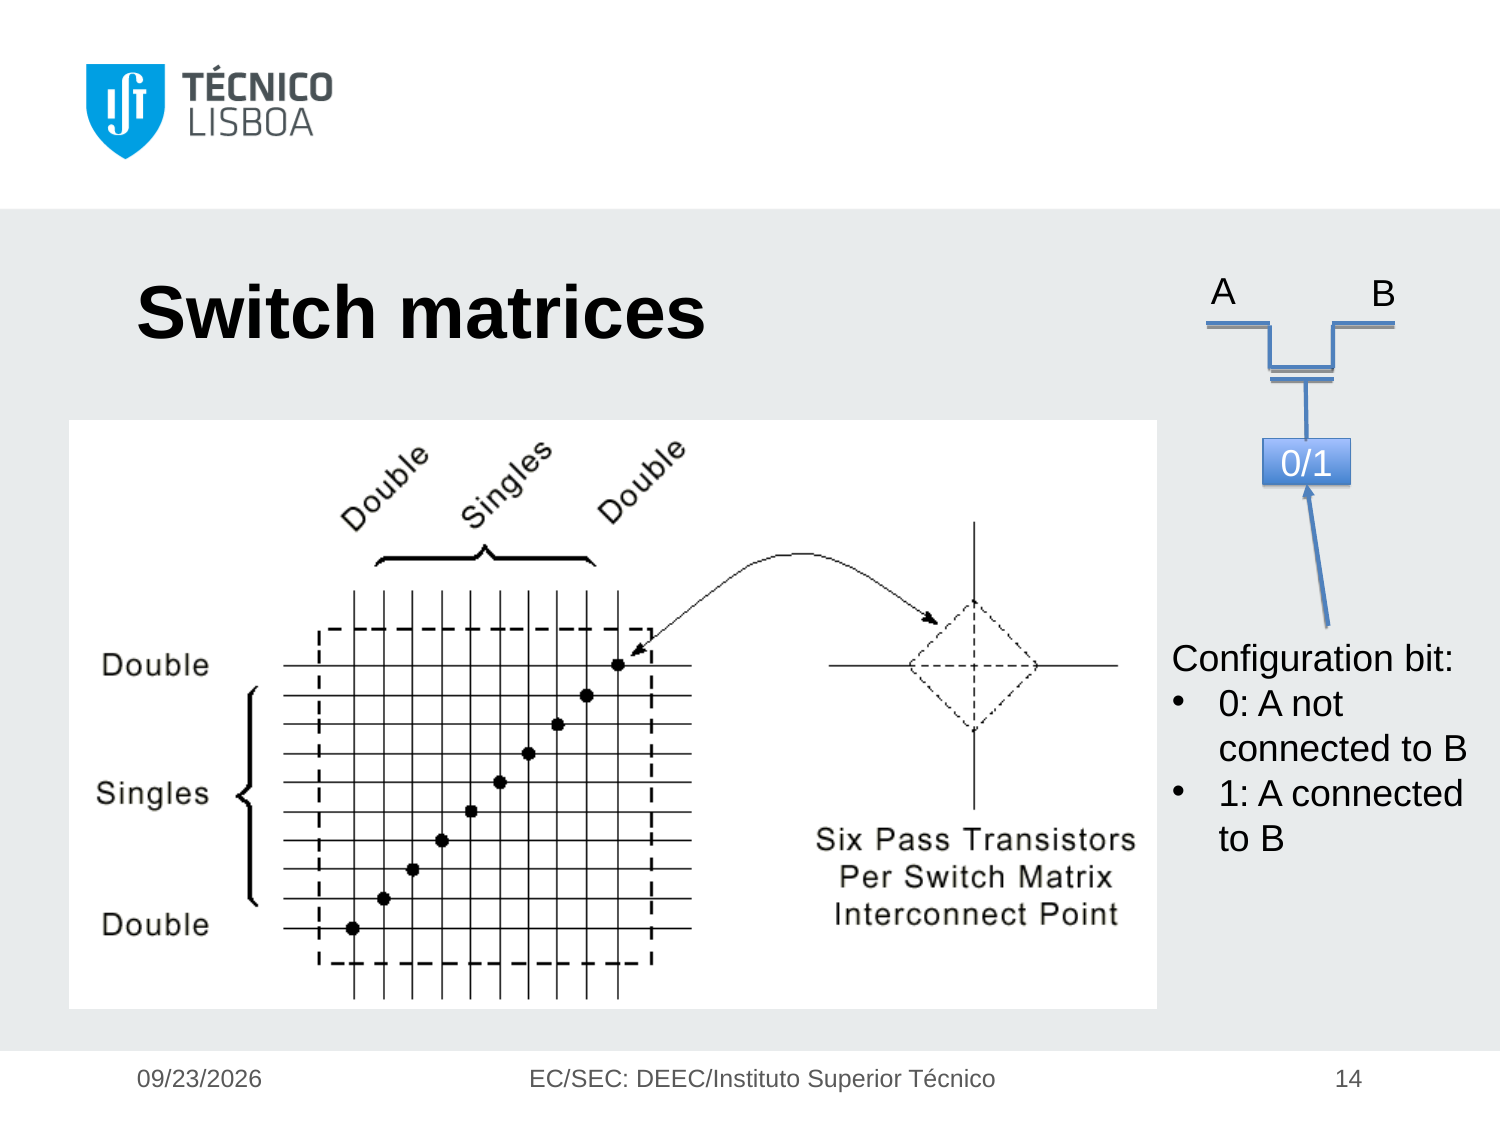

# Switch matrices
A
B
0/1
Configuration bit:
0: A not connected to B
1: A connected to B
EC/SEC: DEEC/Instituto Superior Técnico